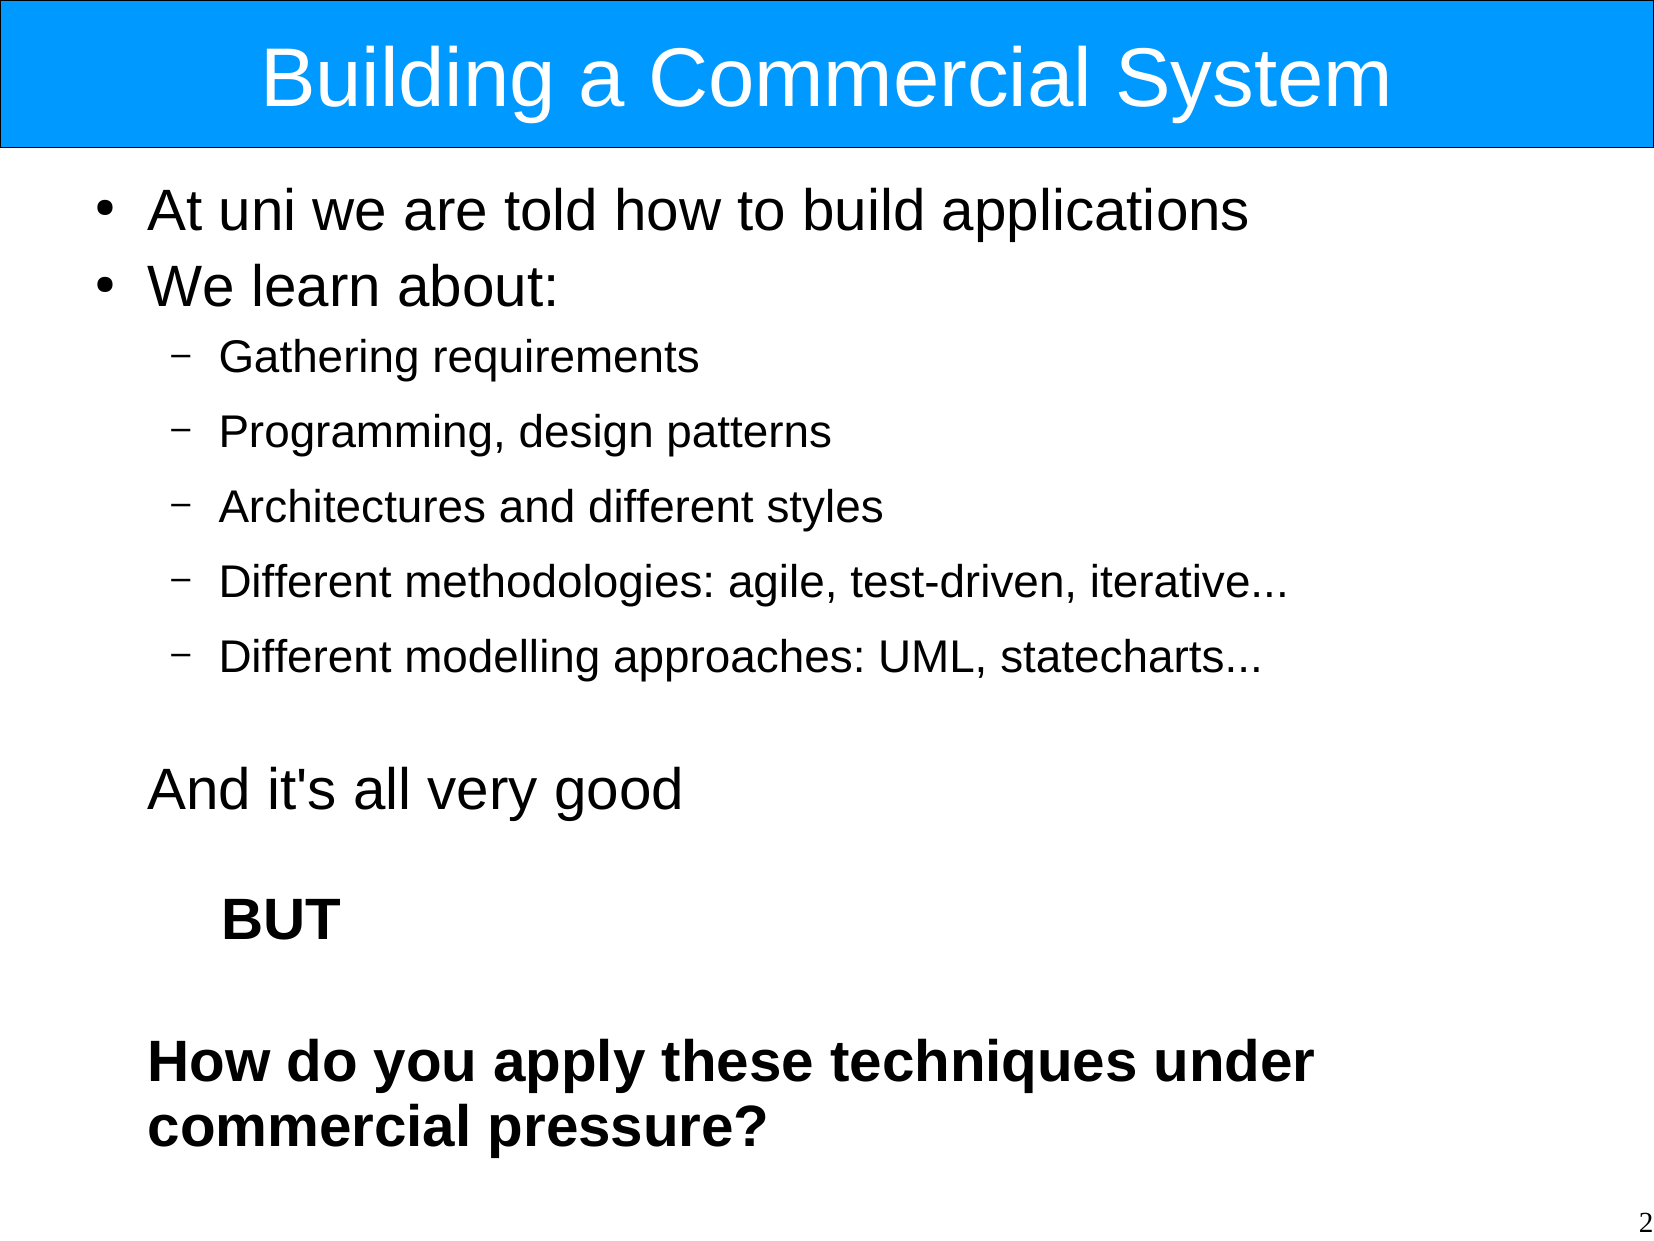

# Building a Commercial System
At uni we are told how to build applications
We learn about:
Gathering requirements
Programming, design patterns
Architectures and different styles
Different methodologies: agile, test-driven, iterative...
Different modelling approaches: UML, statecharts...
And it's all very good
	BUT
How do you apply these techniques under commercial pressure?
2